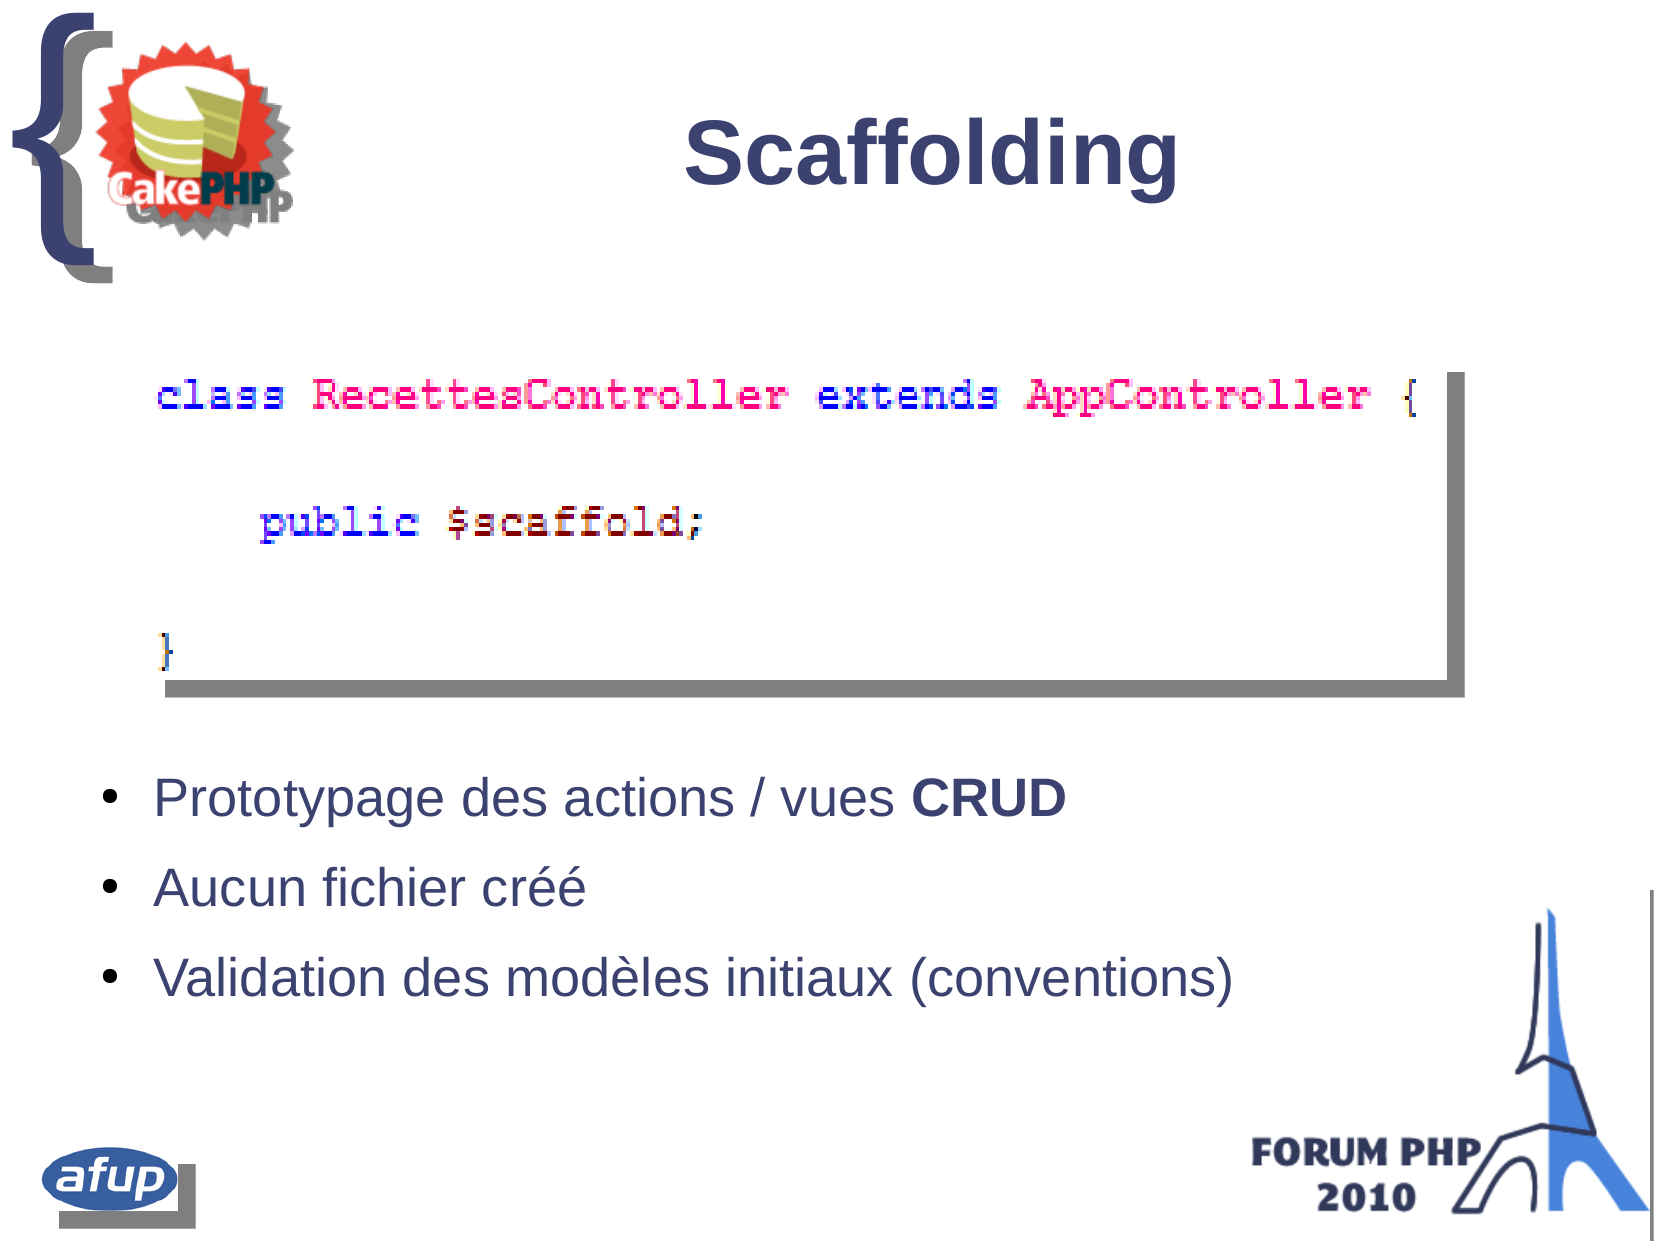

# Scaffolding
Prototypage des actions / vues CRUD
Aucun fichier créé
Validation des modèles initiaux (conventions)